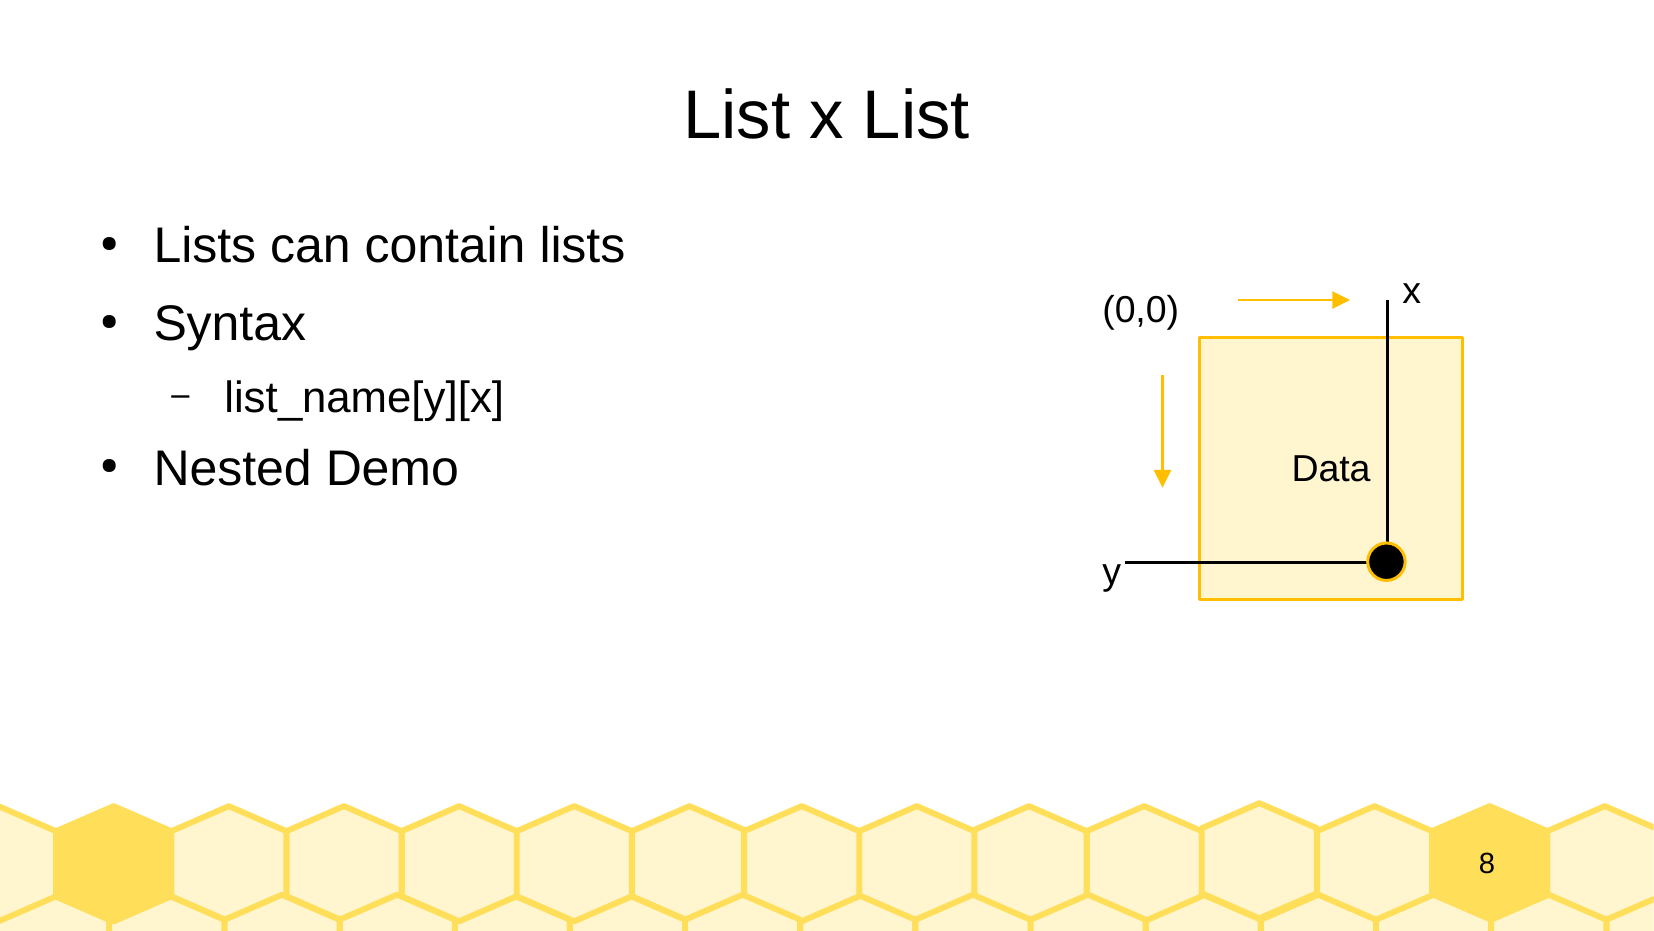

# List x List
Lists can contain lists
Syntax
list_name[y][x]
Nested Demo
x
(0,0)
Data
y